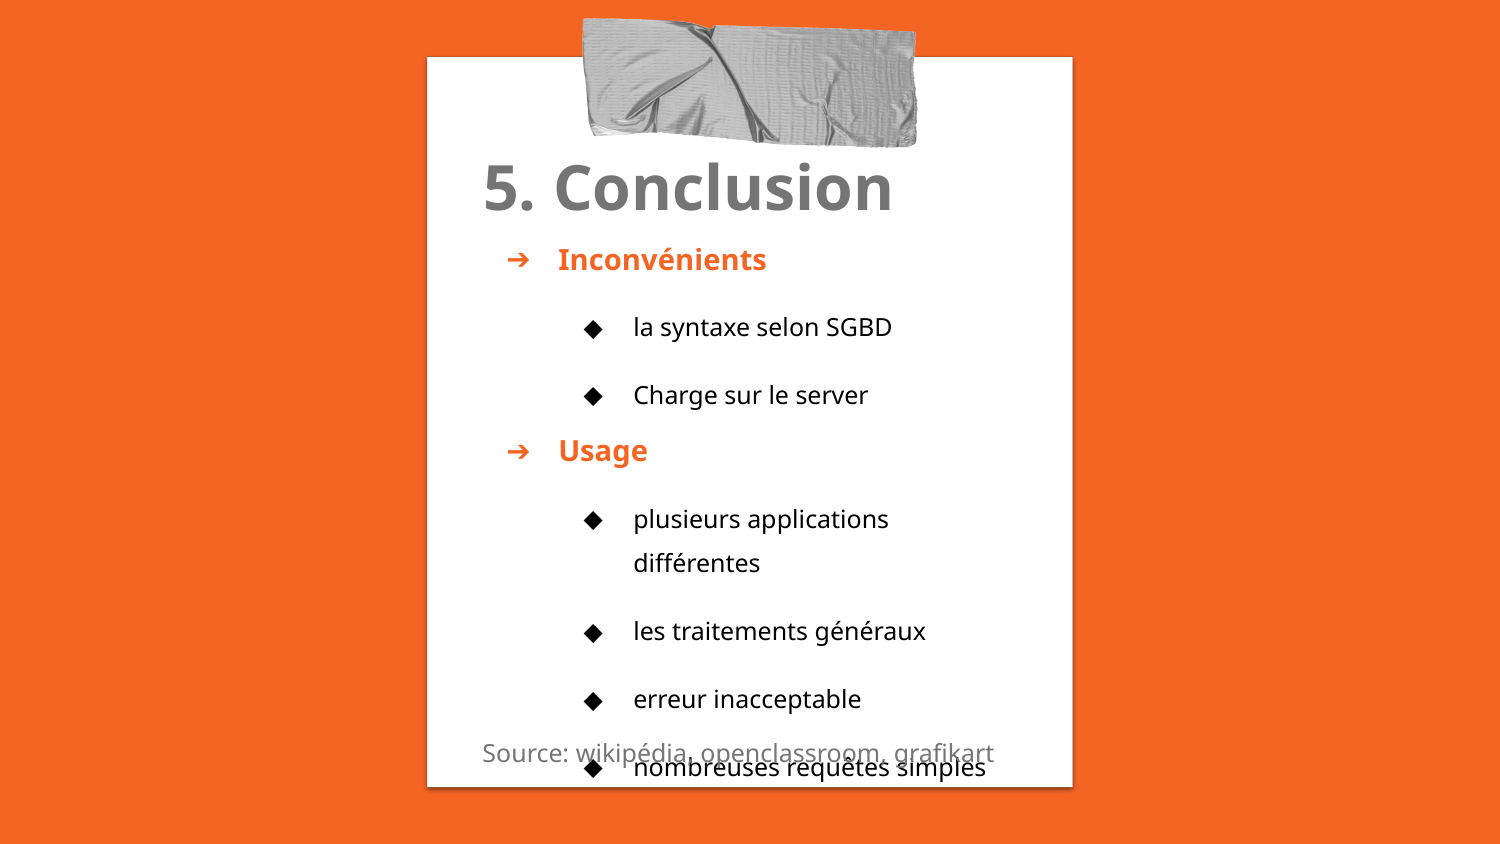

5. Conclusion
# Inconvénients
la syntaxe selon SGBD
Charge sur le server
Usage
plusieurs applications différentes
les traitements généraux
erreur inacceptable
nombreuses requêtes simples
Source: wikipédia, openclassroom, grafikart